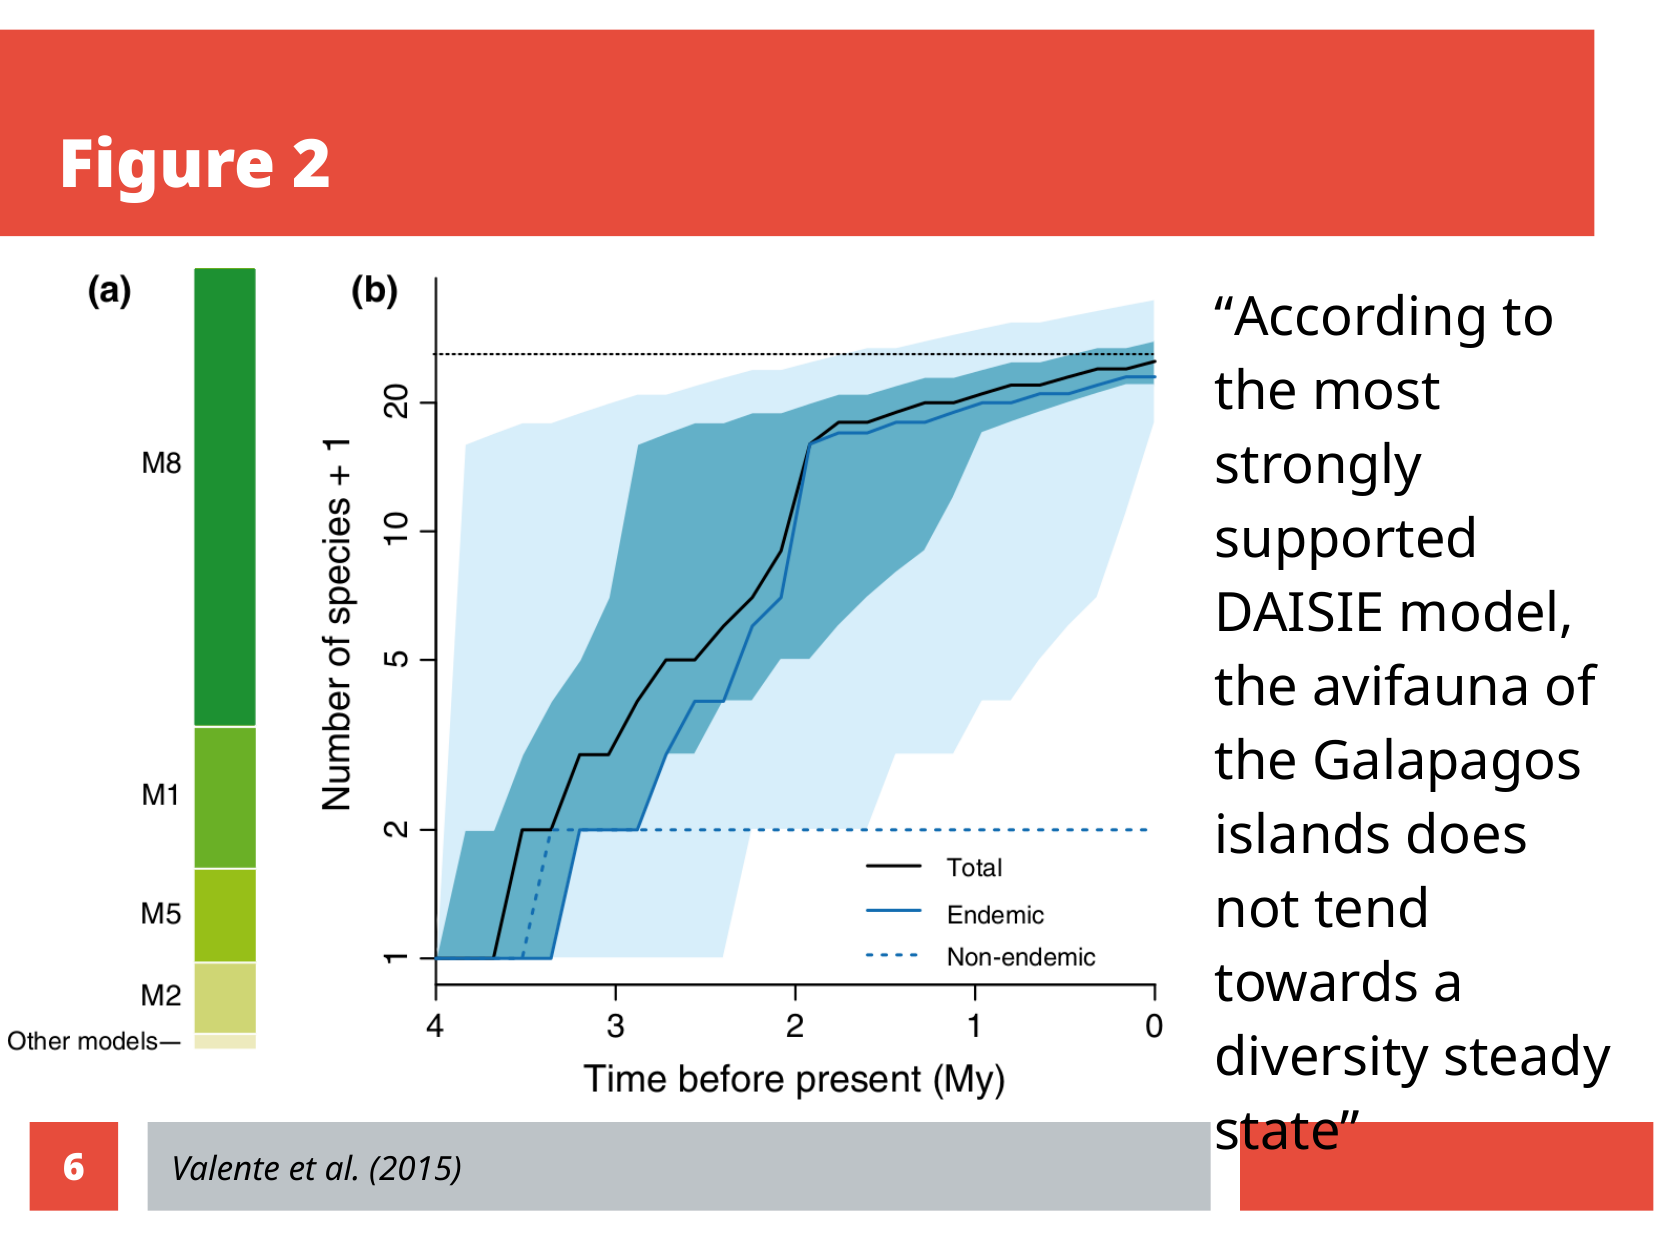

# Figure 2
“According to the most strongly supported DAISIE model, the avifauna of the Galapagos islands does not tend towards a diversity steady state”
6
Valente et al. (2015)